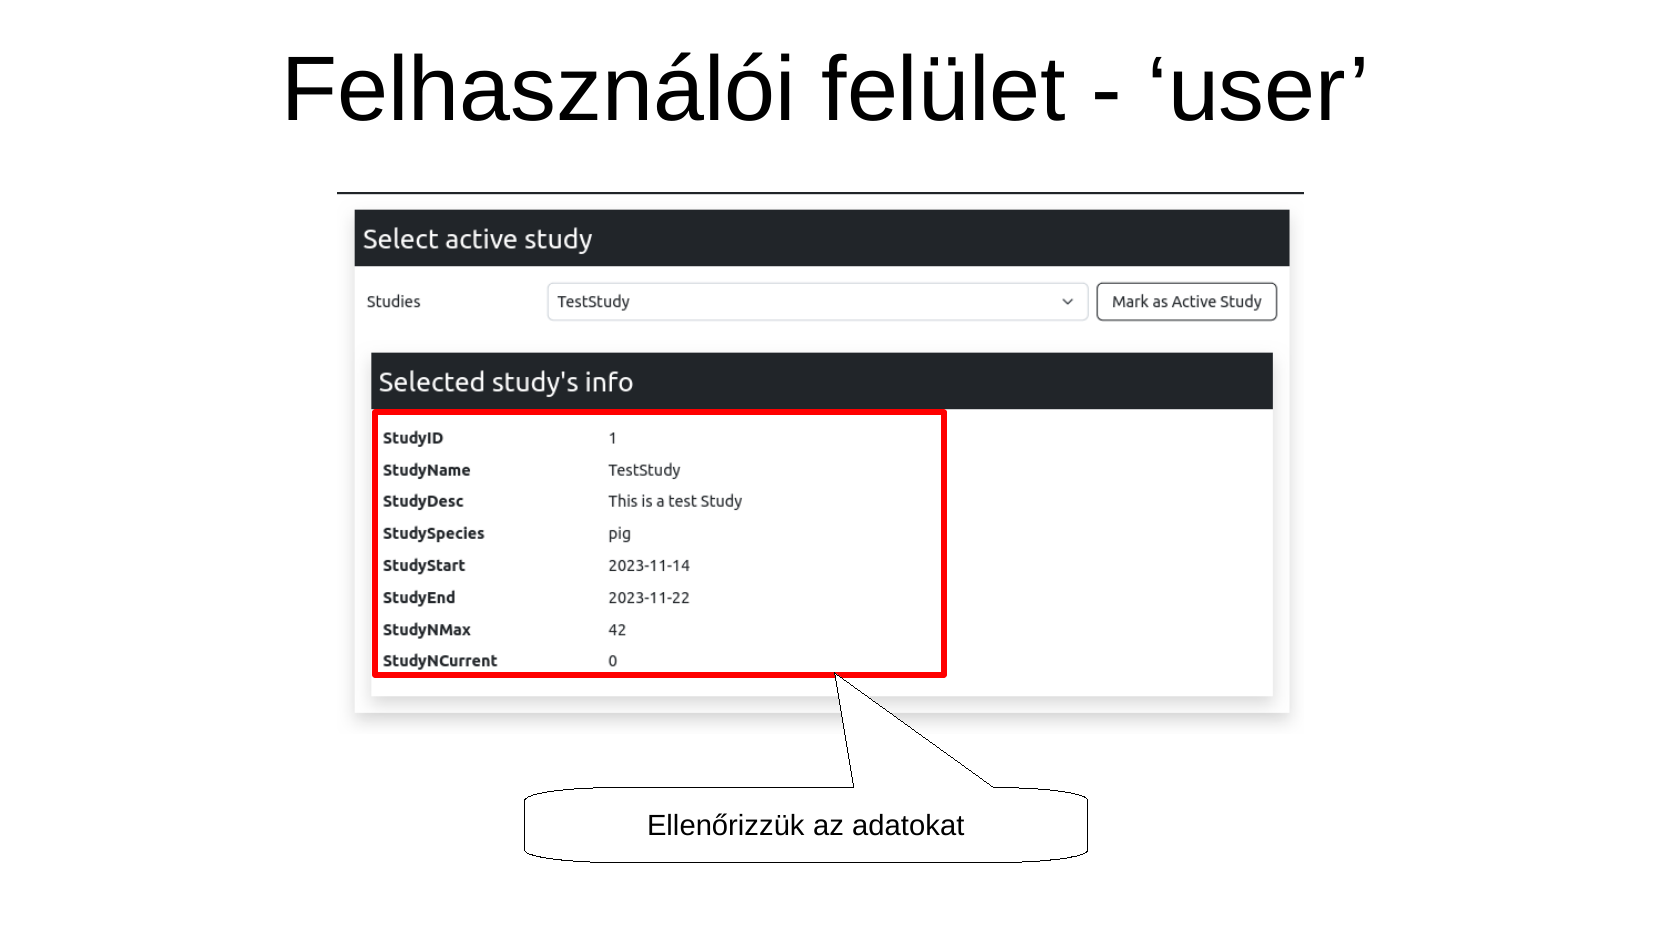

# Felhasználói felület - ‘user’
Ellenőrizzük az adatokat